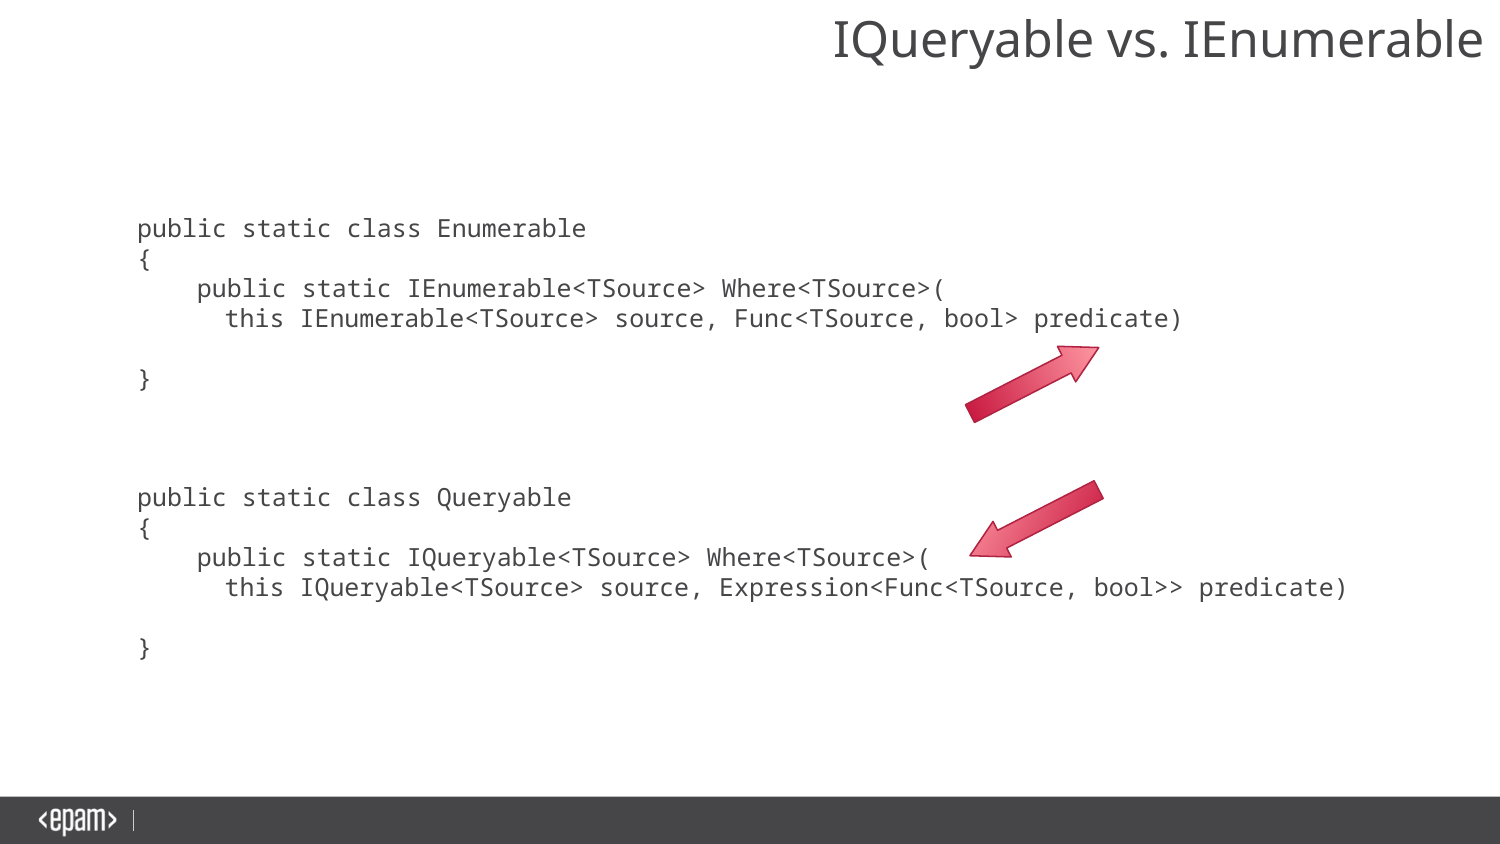

# IQueryable vs. IEnumerable
    public static class Enumerable
    {
        public static IEnumerable<TSource> Where<TSource>(
		this IEnumerable<TSource> source, Func<TSource, bool> predicate)
      
    }
    public static class Queryable
    {
        public static IQueryable<TSource> Where<TSource>(
		this IQueryable<TSource> source, Expression<Func<TSource, bool>> predicate)
        
    }